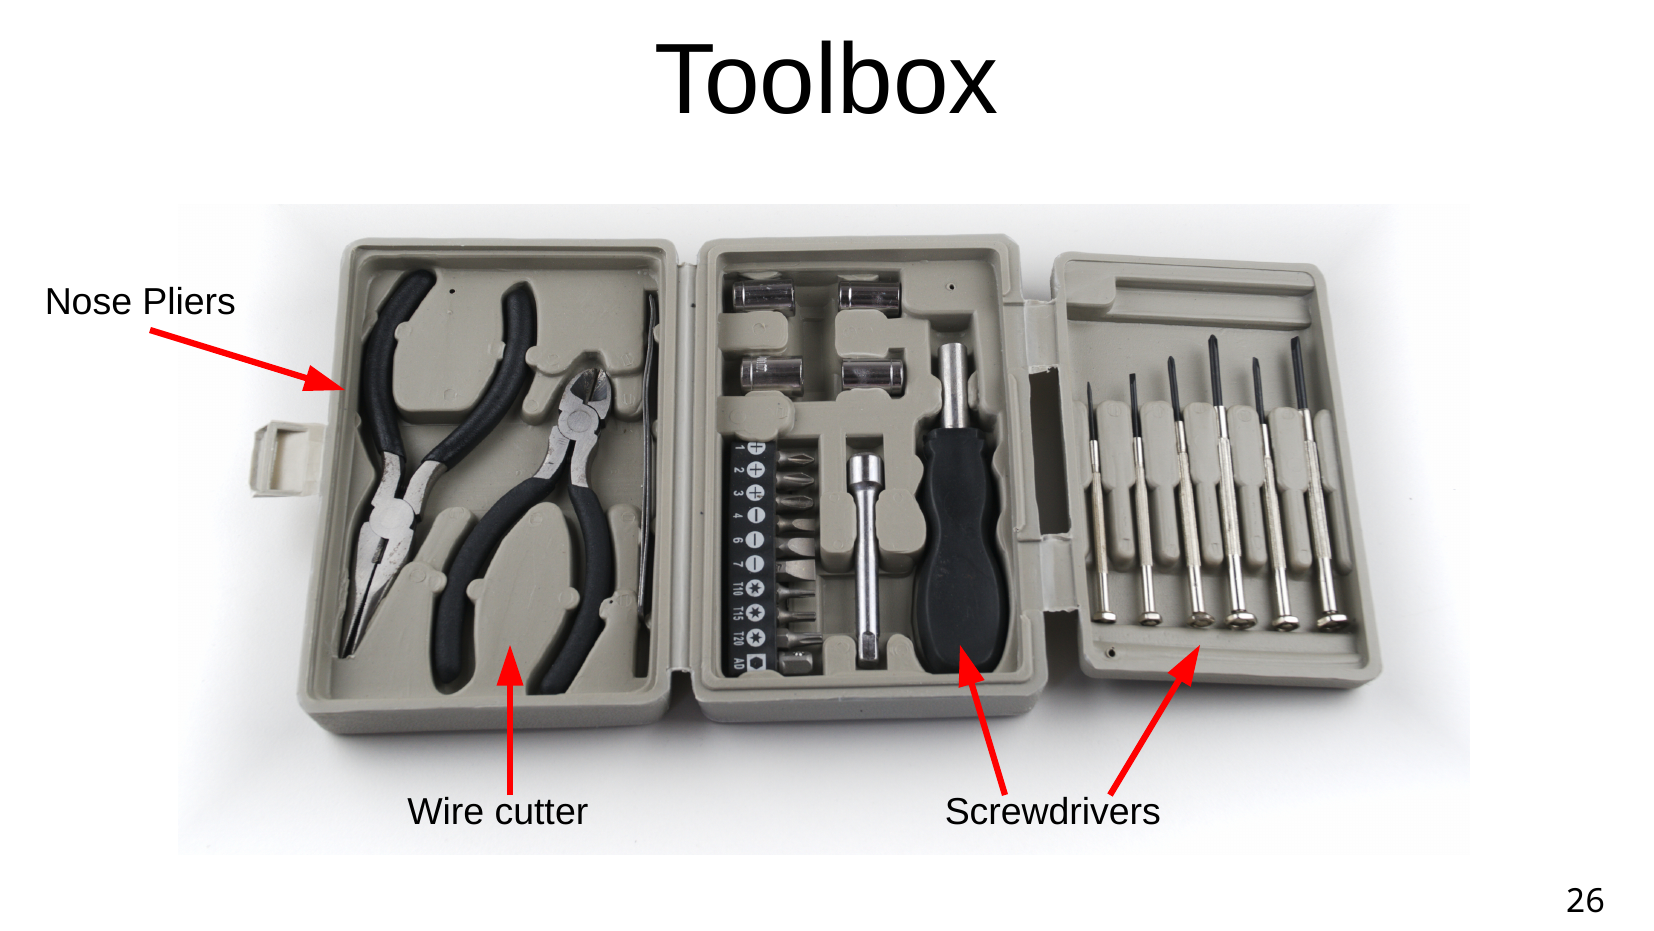

# Toolbox
Nose Pliers
Wire cutter
Screwdrivers